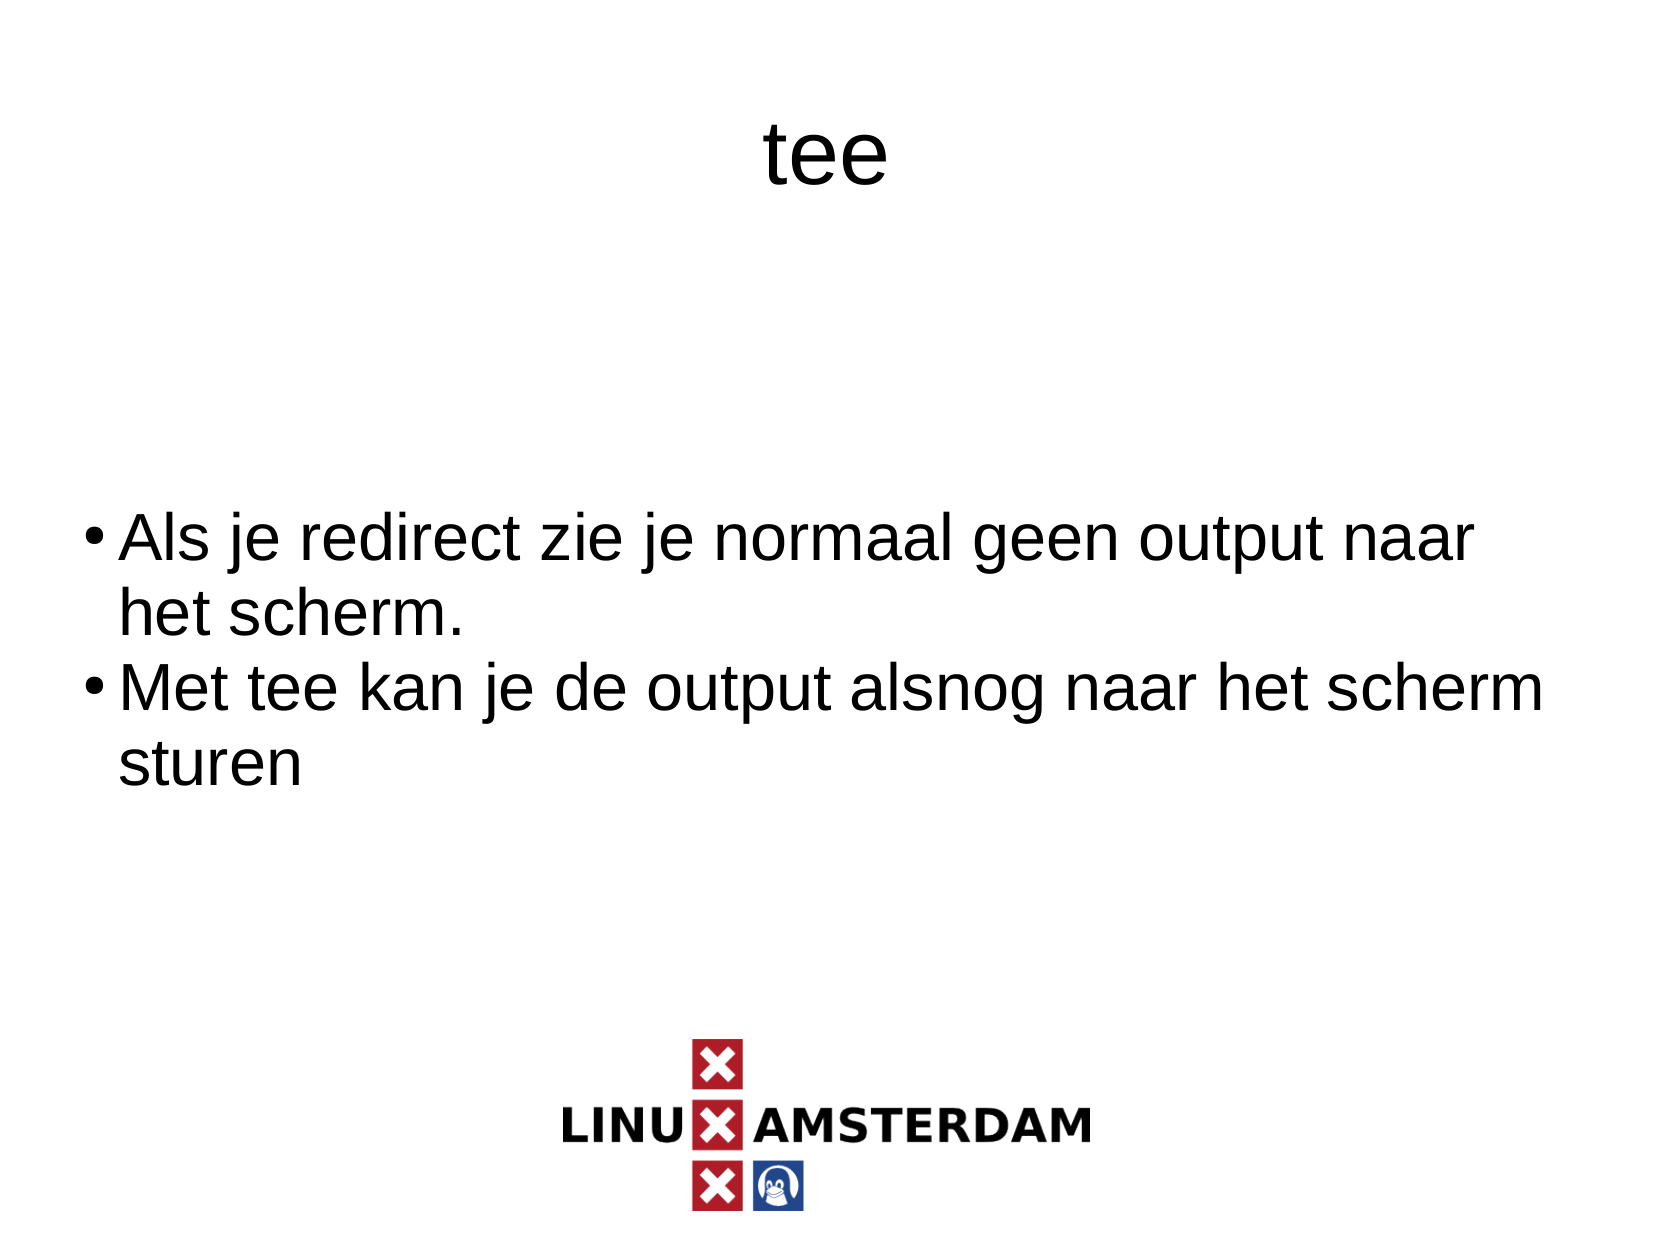

# tee
Als je redirect zie je normaal geen output naar het scherm.
Met tee kan je de output alsnog naar het scherm sturen